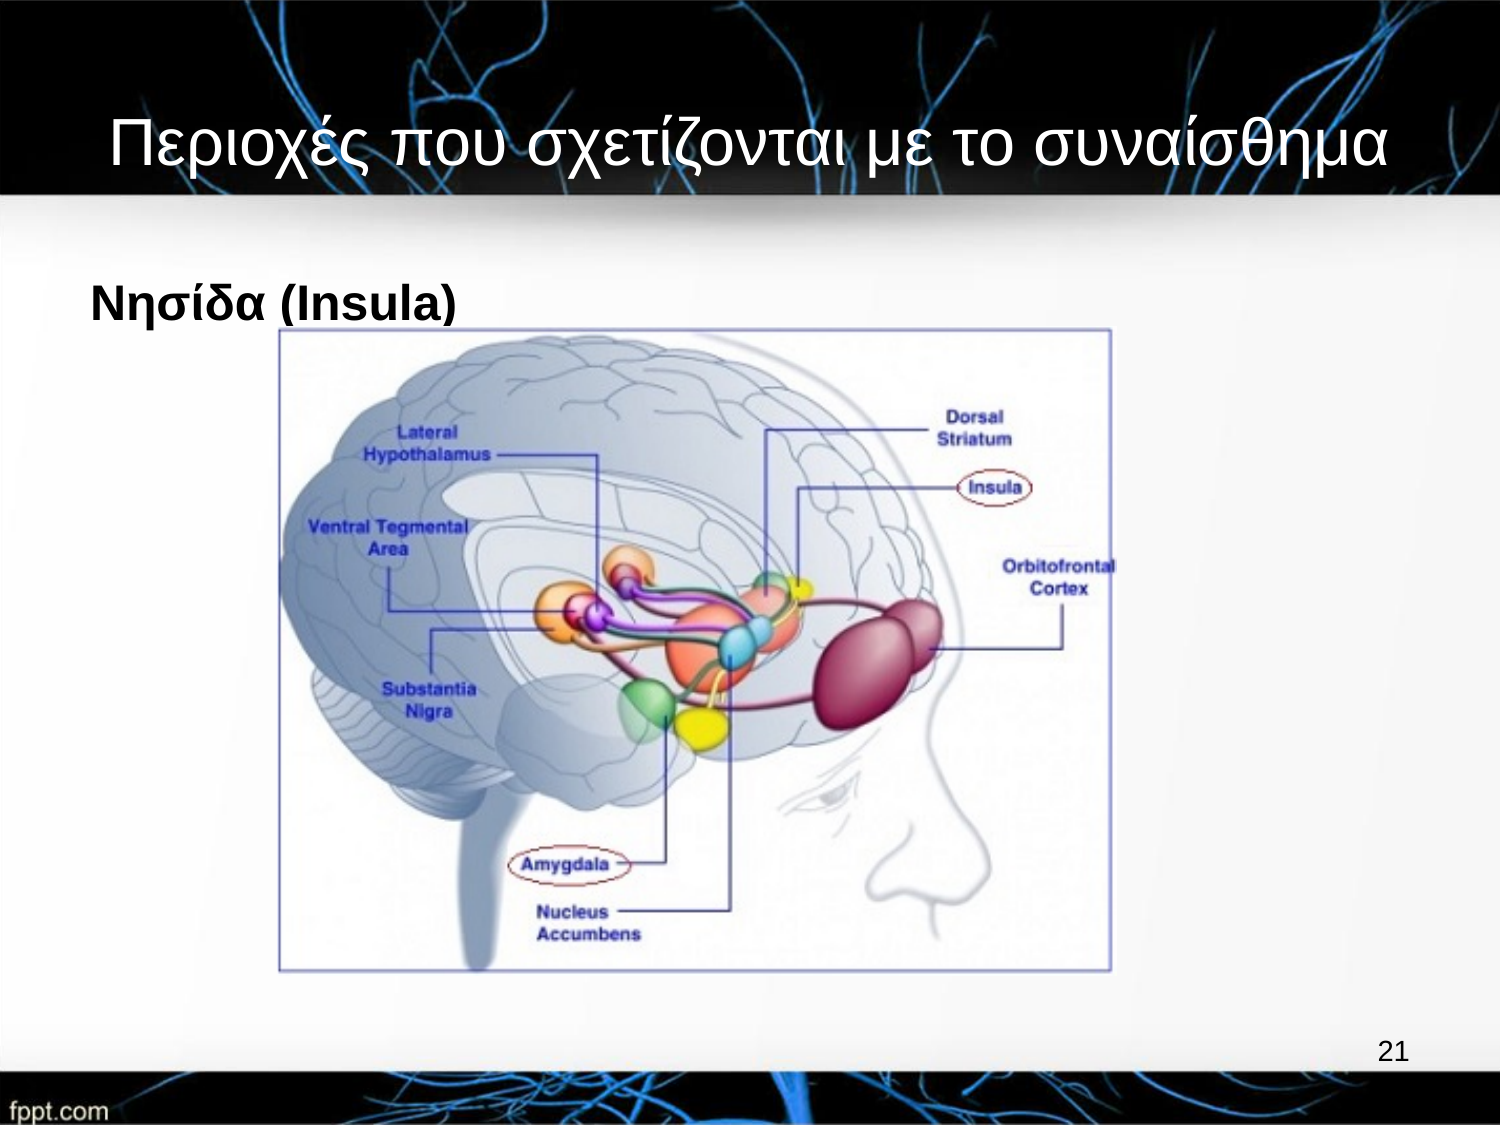

# Περιοχές που σχετίζονται με το συναίσθημα
Νησίδα (Insula)
21